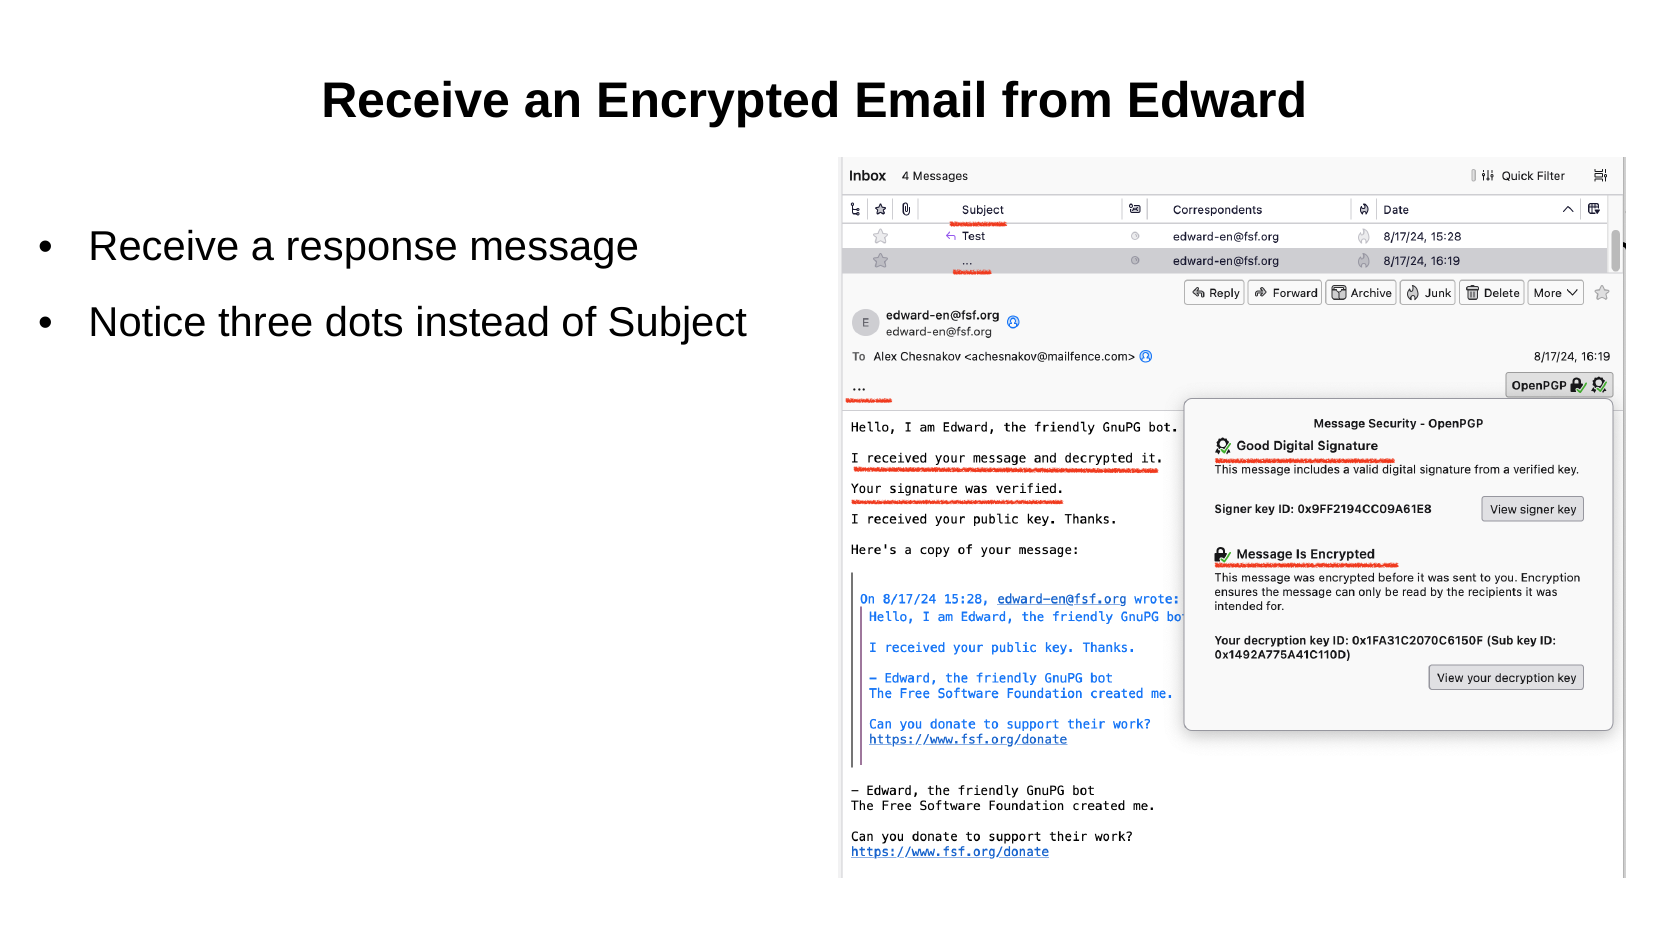

# Receive an Encrypted Email from Edward
Receive a response message
Notice three dots instead of Subject